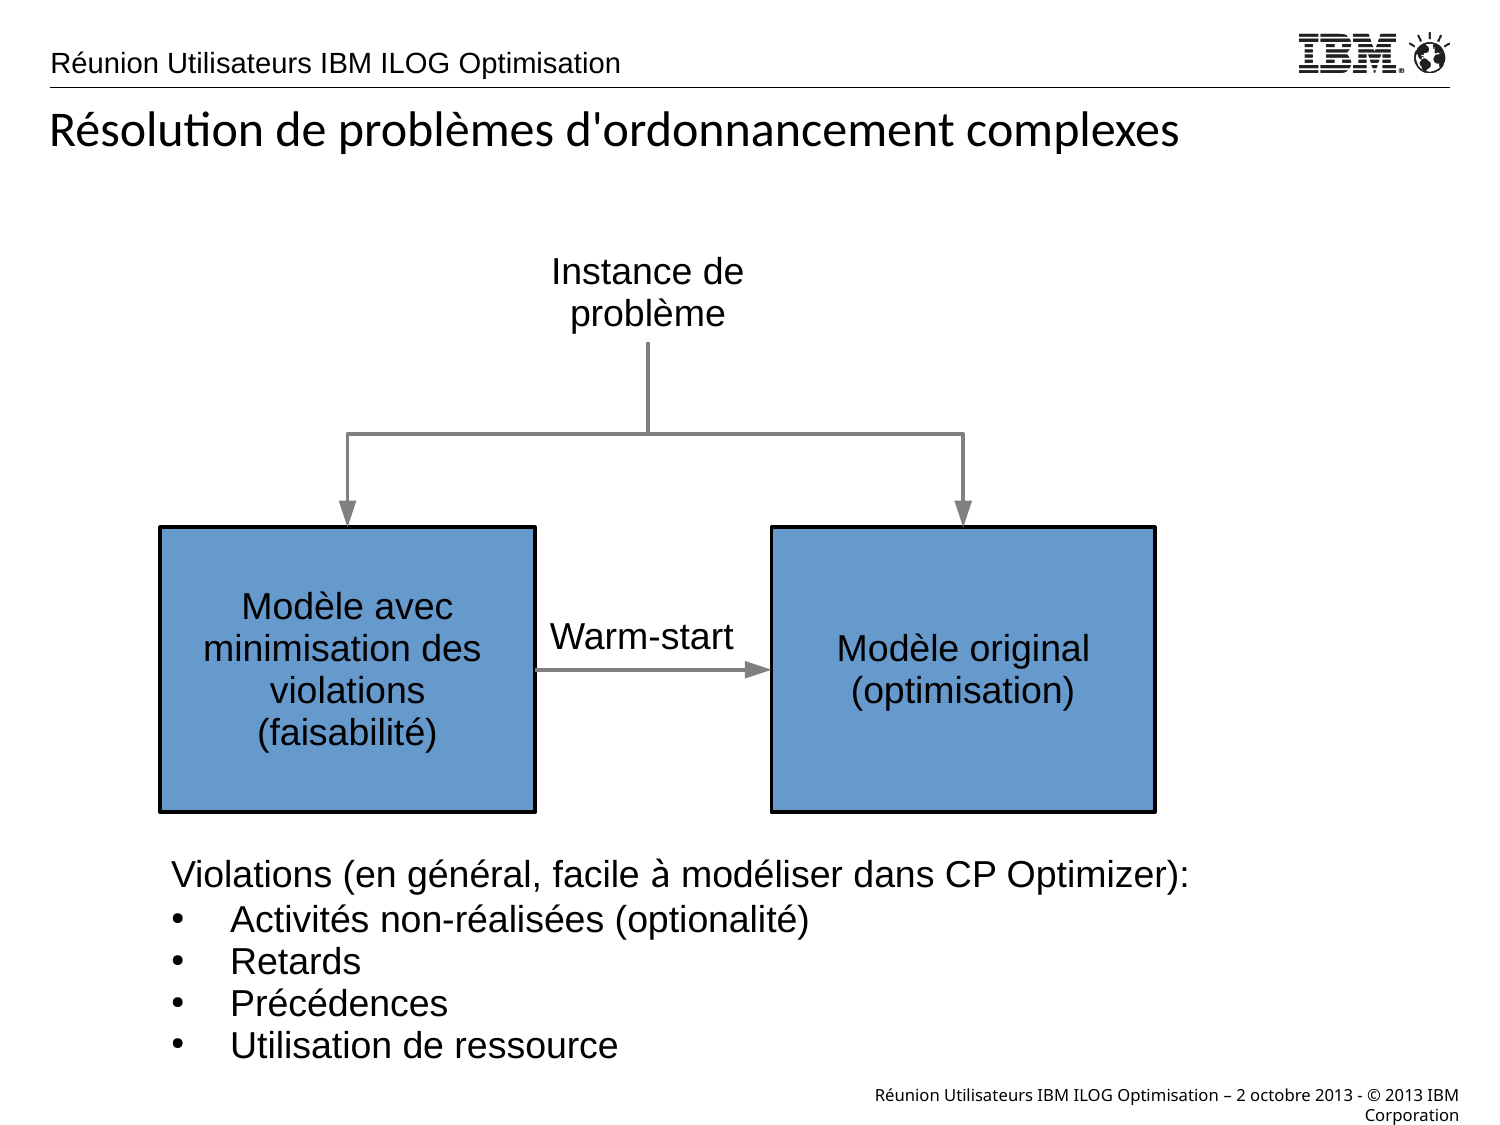

# Résolution de problèmes d'ordonnancement complexes
Instance de
problème
Modèle avec
minimisation des
violations
(faisabilité)
Modèle original
(optimisation)
Warm-start
Violations (en général, facile à modéliser dans CP Optimizer):
Activités non-réalisées (optionalité)
Retards
Précédences
Utilisation de ressource